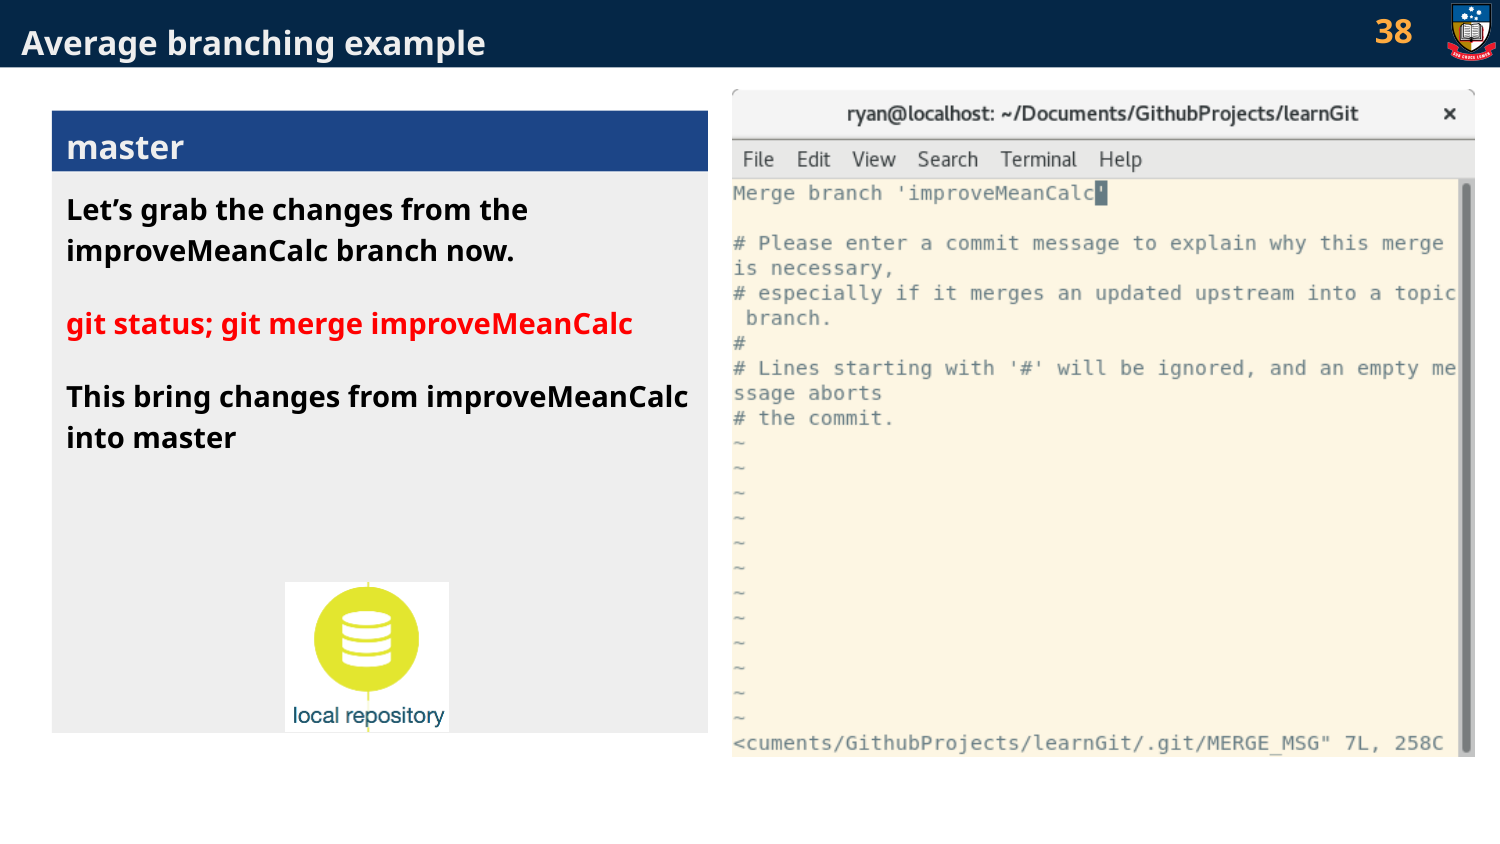

Average branching example
# master
Let’s grab the changes from the improveMeanCalc branch now.
git status; git merge improveMeanCalc
This bring changes from improveMeanCalc into master